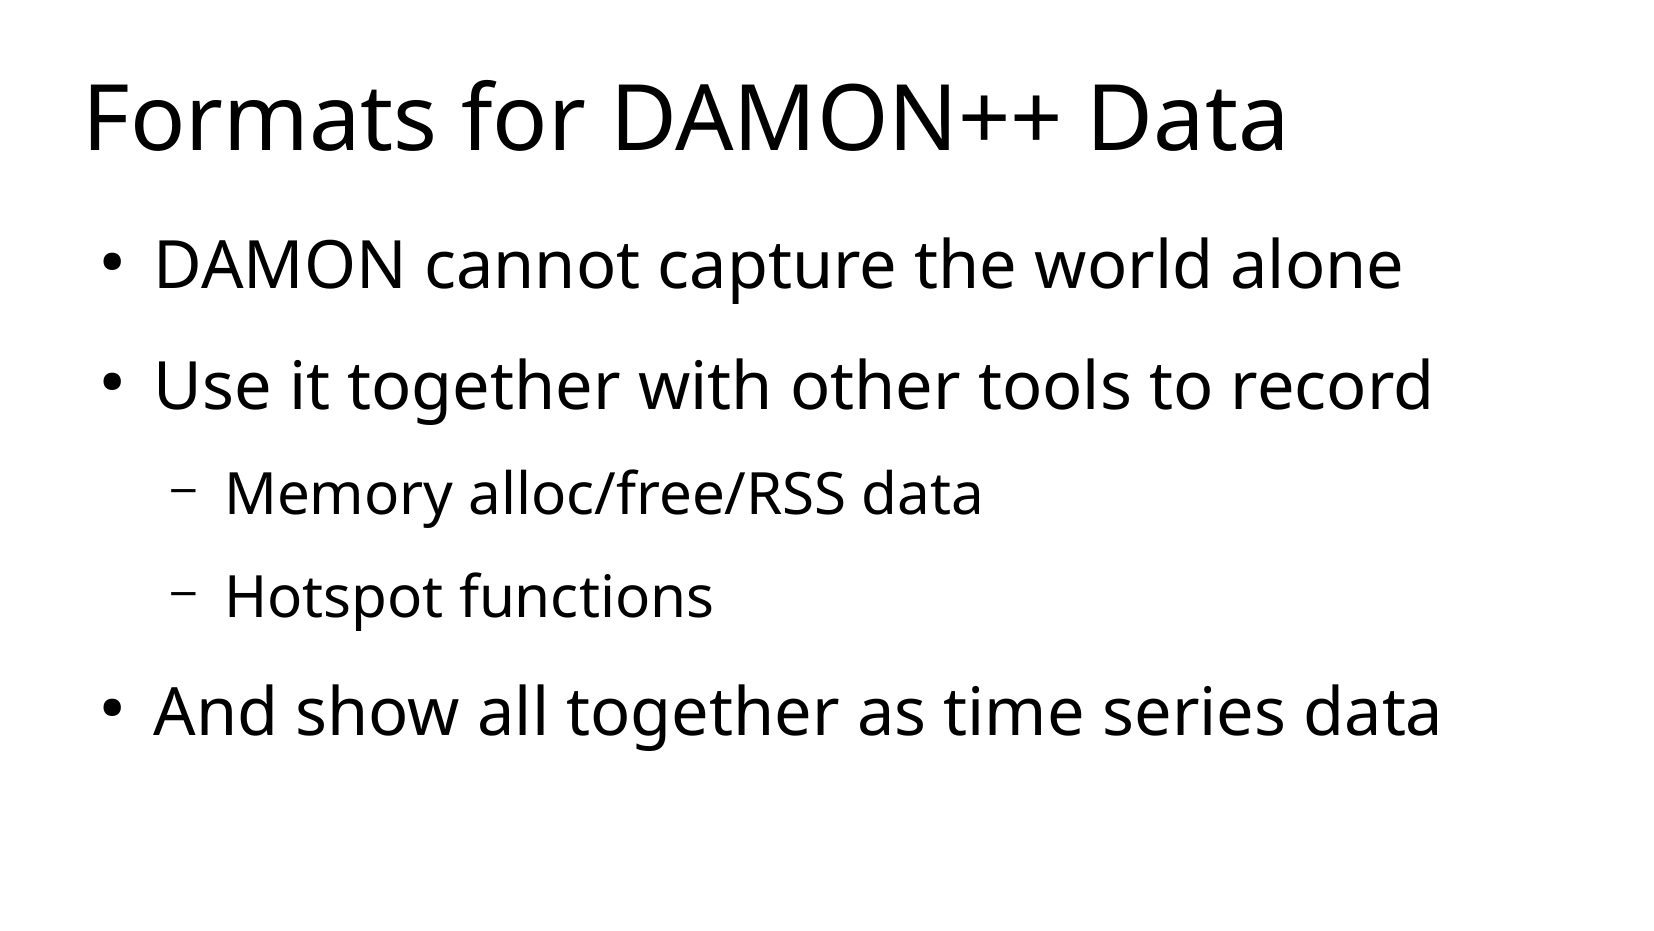

# Formats for DAMON++ Data
DAMON cannot capture the world alone
Use it together with other tools to record
Memory alloc/free/RSS data
Hotspot functions
And show all together as time series data